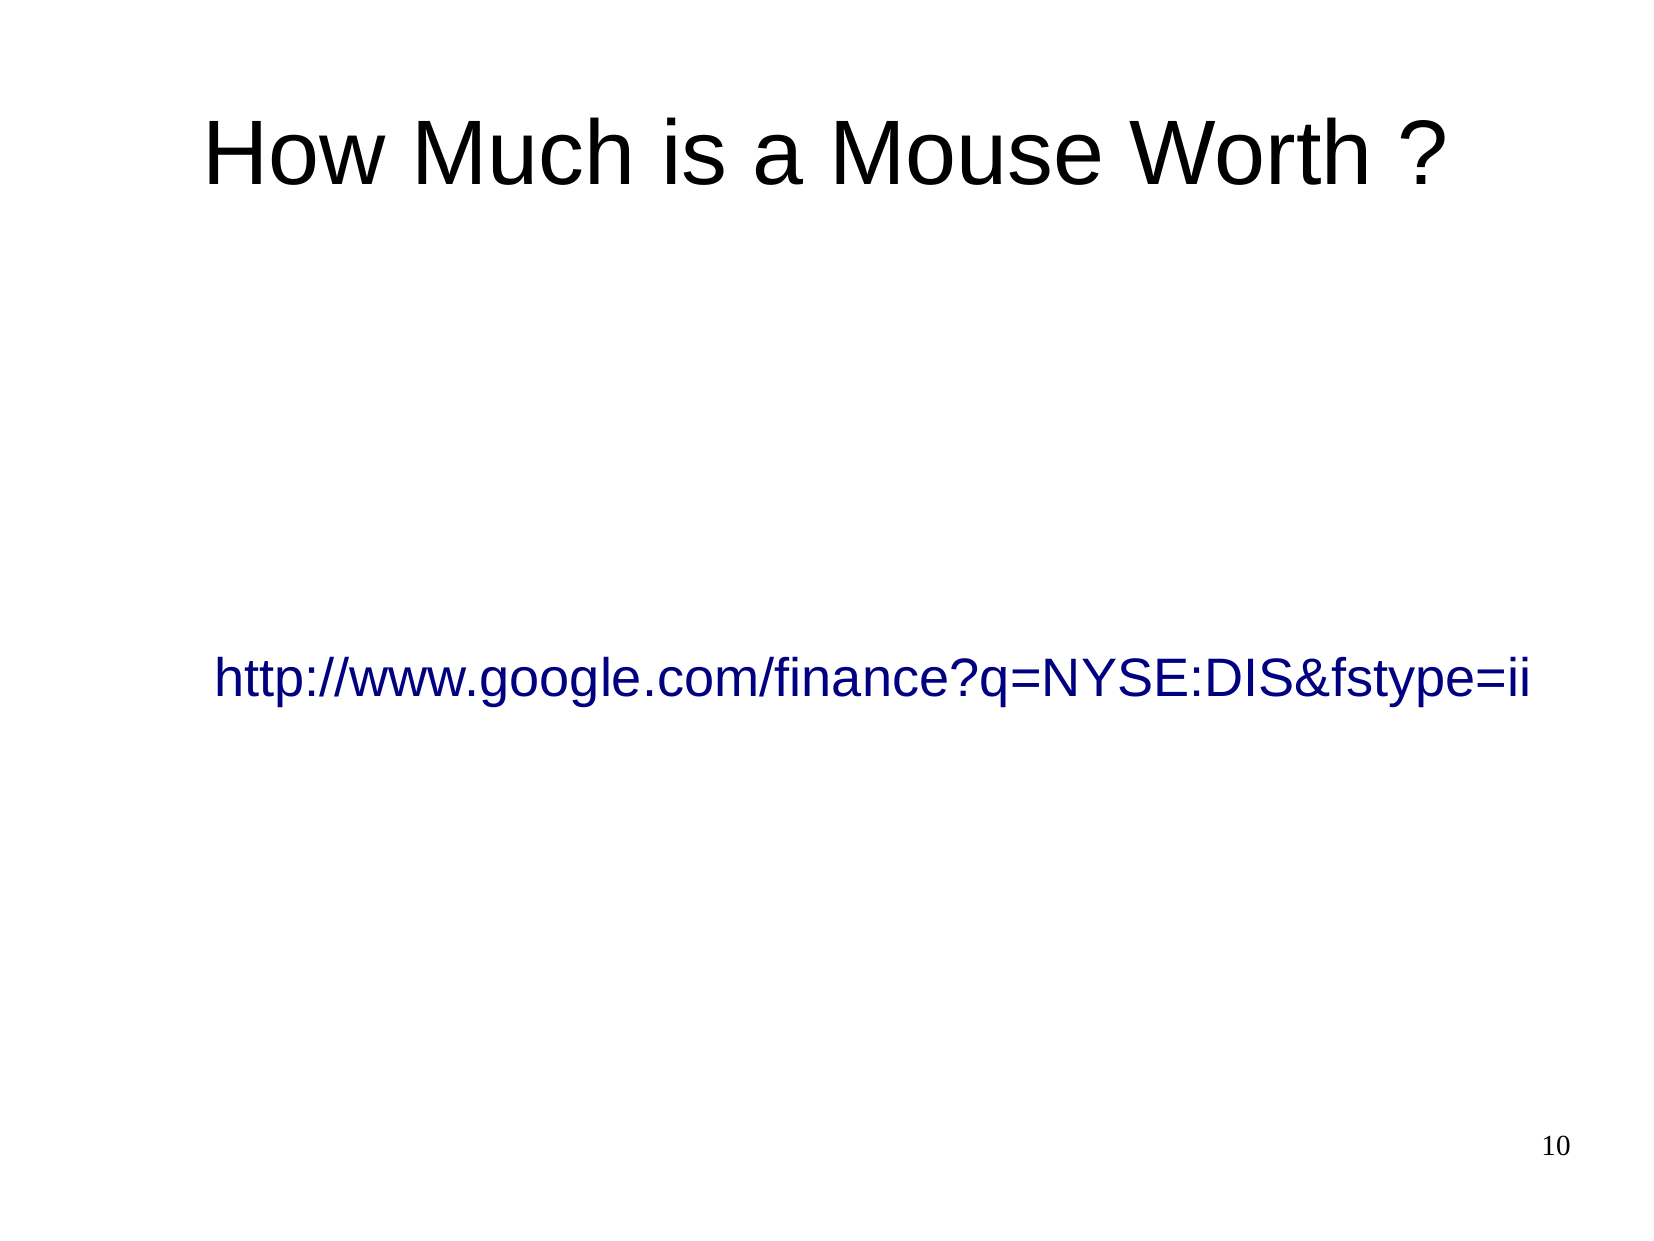

# How Much is a Mouse Worth ?
http://www.google.com/finance?q=NYSE:DIS&fstype=ii
10